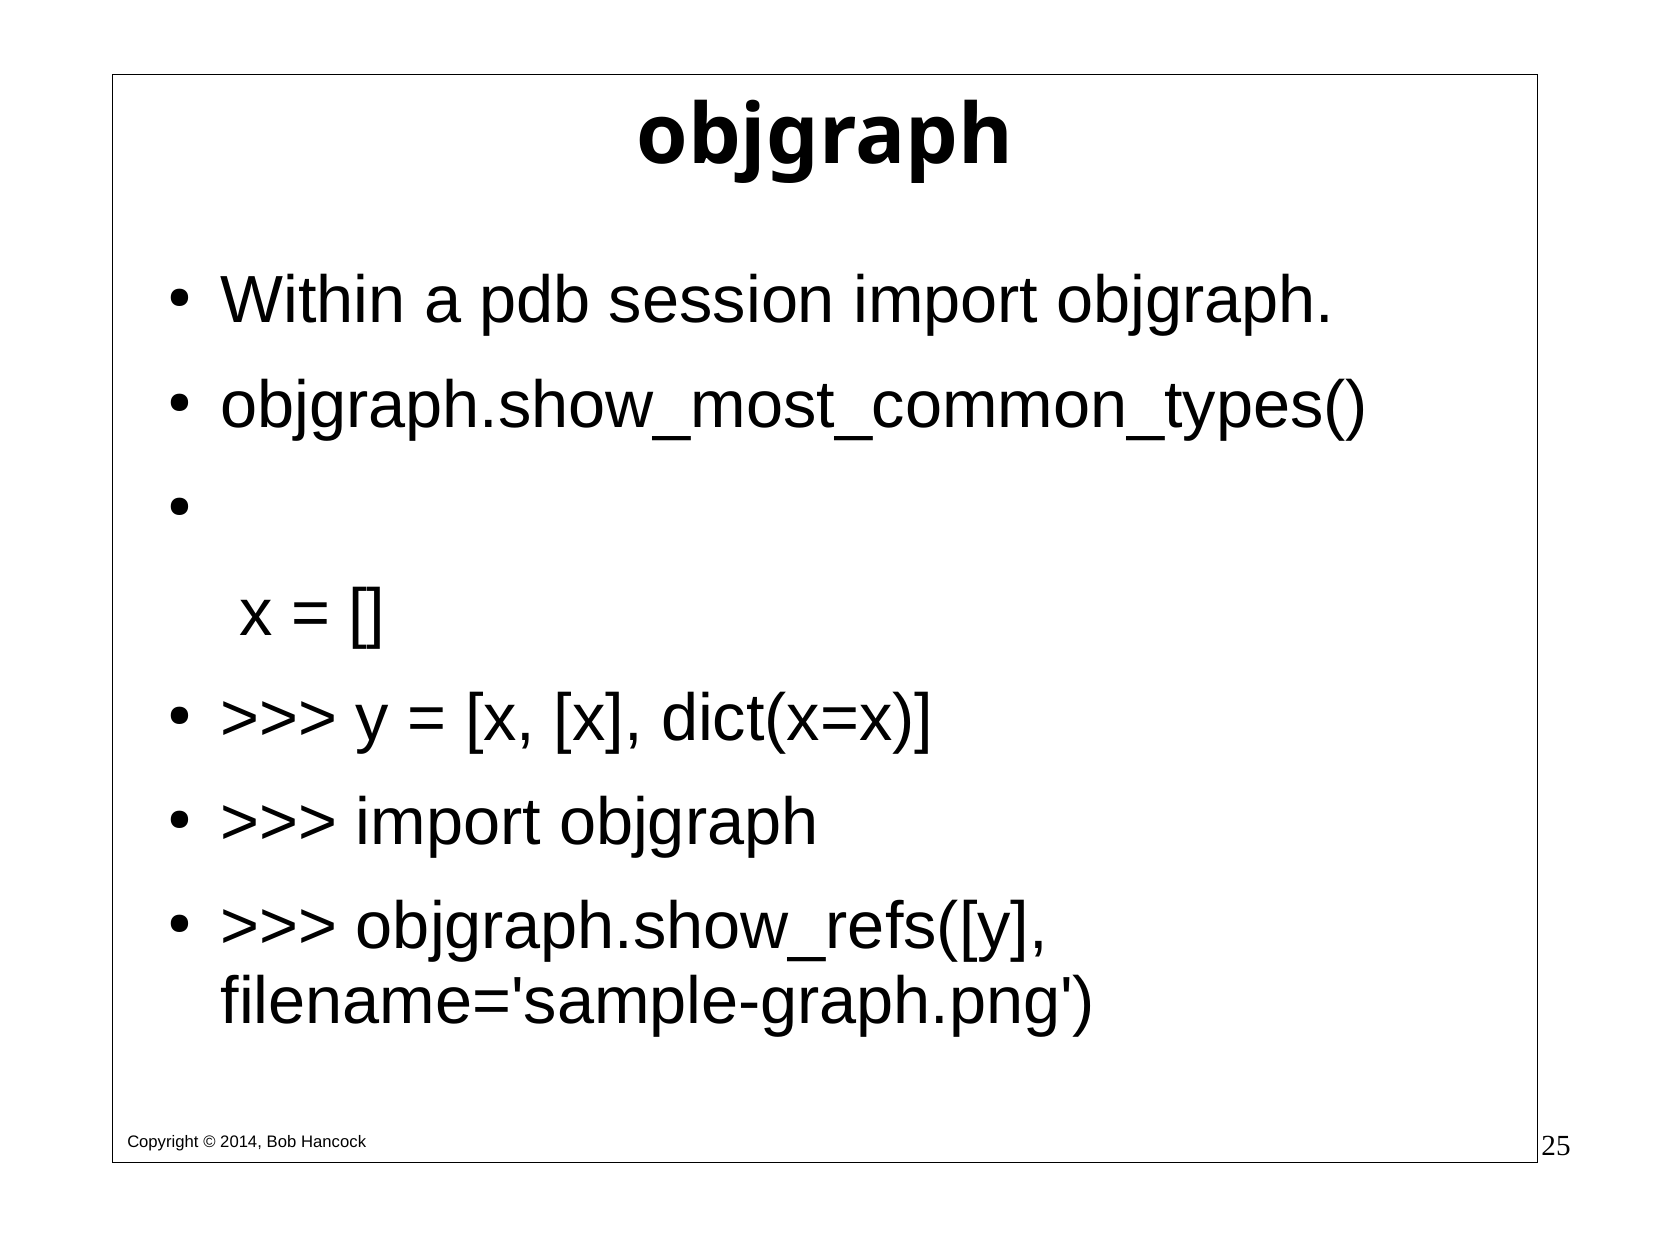

# objgraph
Within a pdb session import objgraph.
objgraph.show_most_common_types()
 x = []
>>> y = [x, [x], dict(x=x)]
>>> import objgraph
>>> objgraph.show_refs([y], filename='sample-graph.png')
Copyright © 2014, Bob Hancock
25